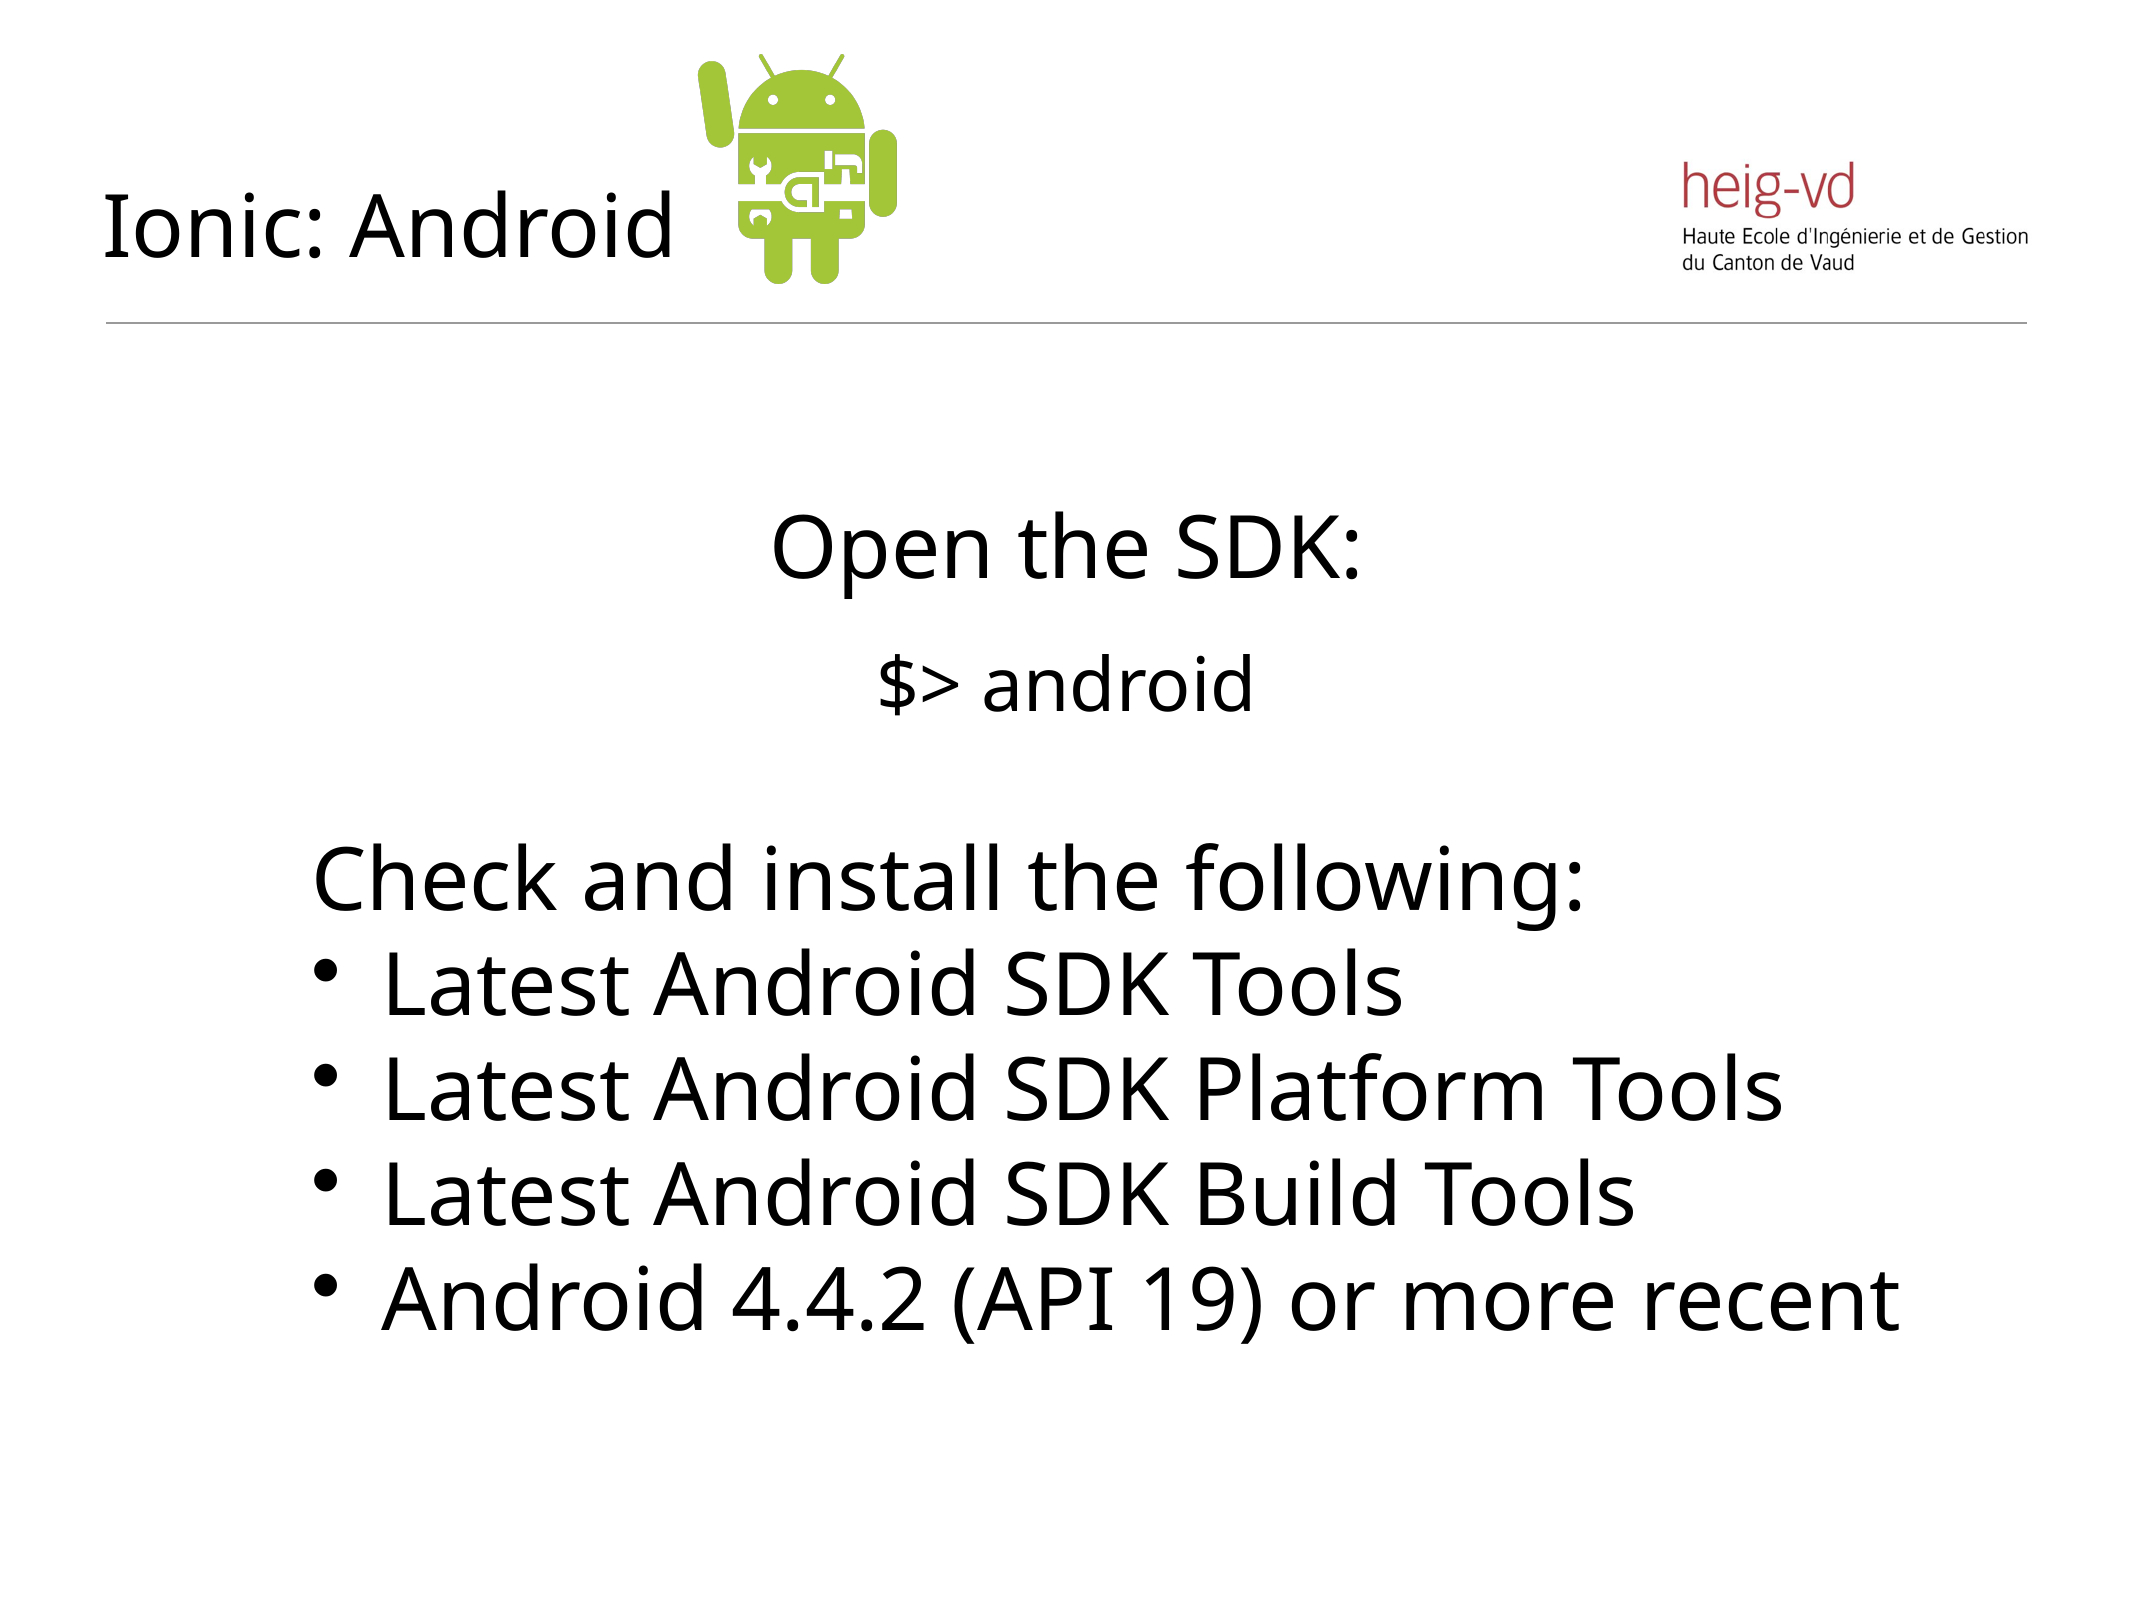

# Ionic: Android
Open the SDK:
$> android
Check and install the following:
Latest Android SDK Tools
Latest Android SDK Platform Tools
Latest Android SDK Build Tools
Android 4.4.2 (API 19) or more recent